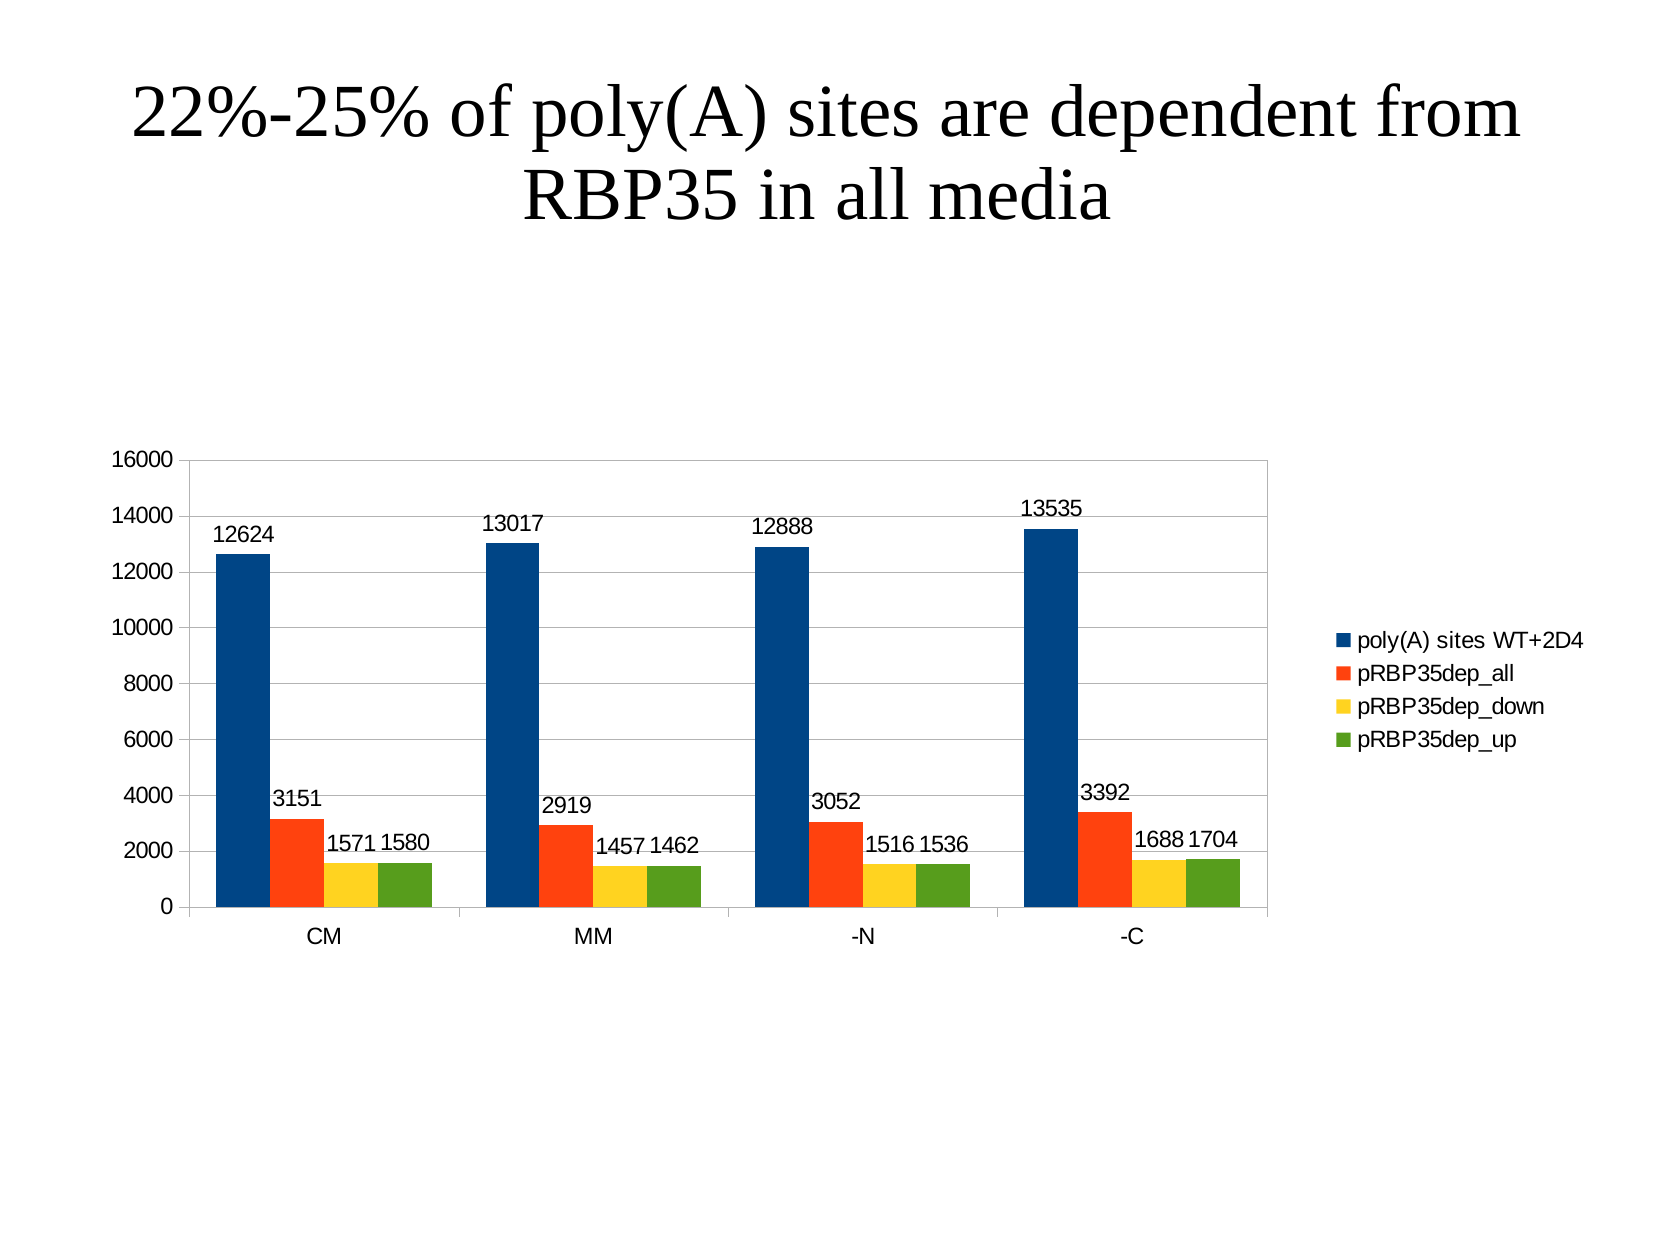

# 22%-25% of poly(A) sites are dependent from RBP35 in all media